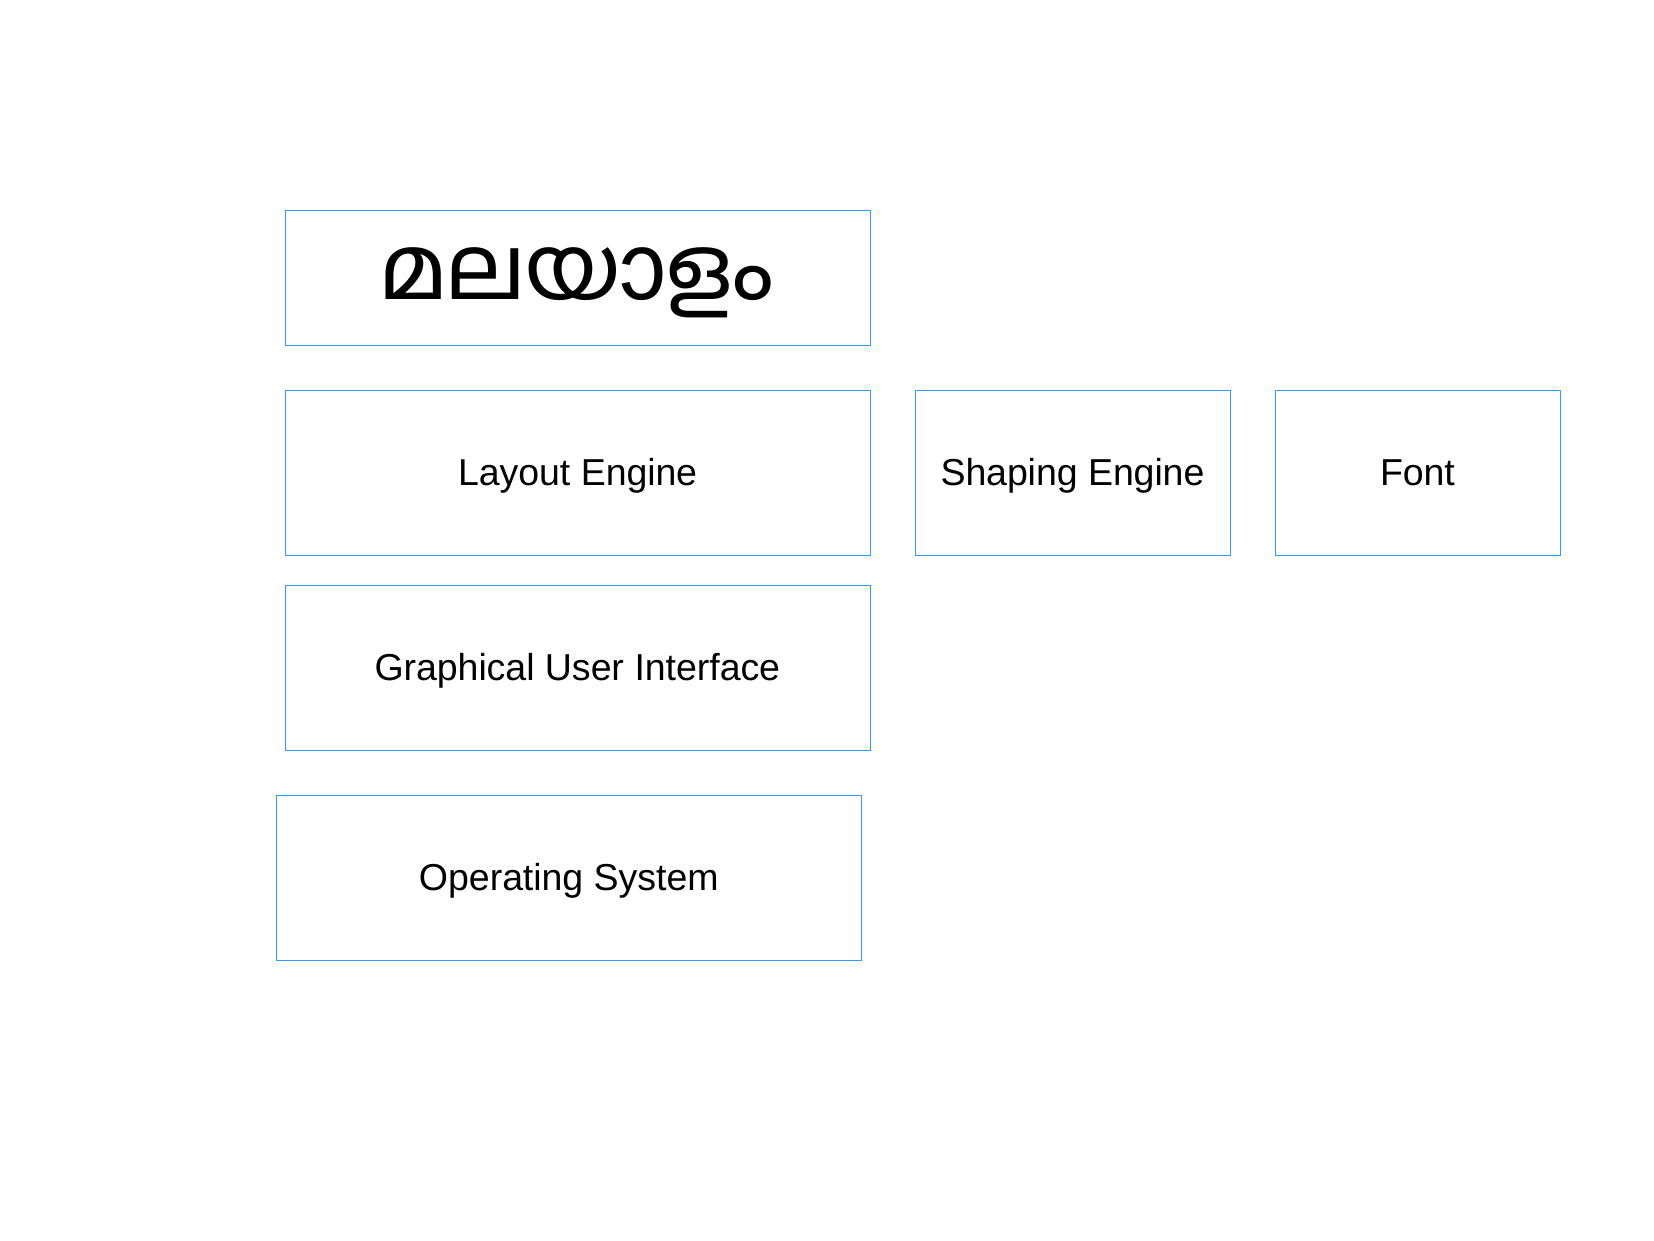

മലയാളം
Layout Engine
Shaping Engine
Font
Graphical User Interface
Operating System